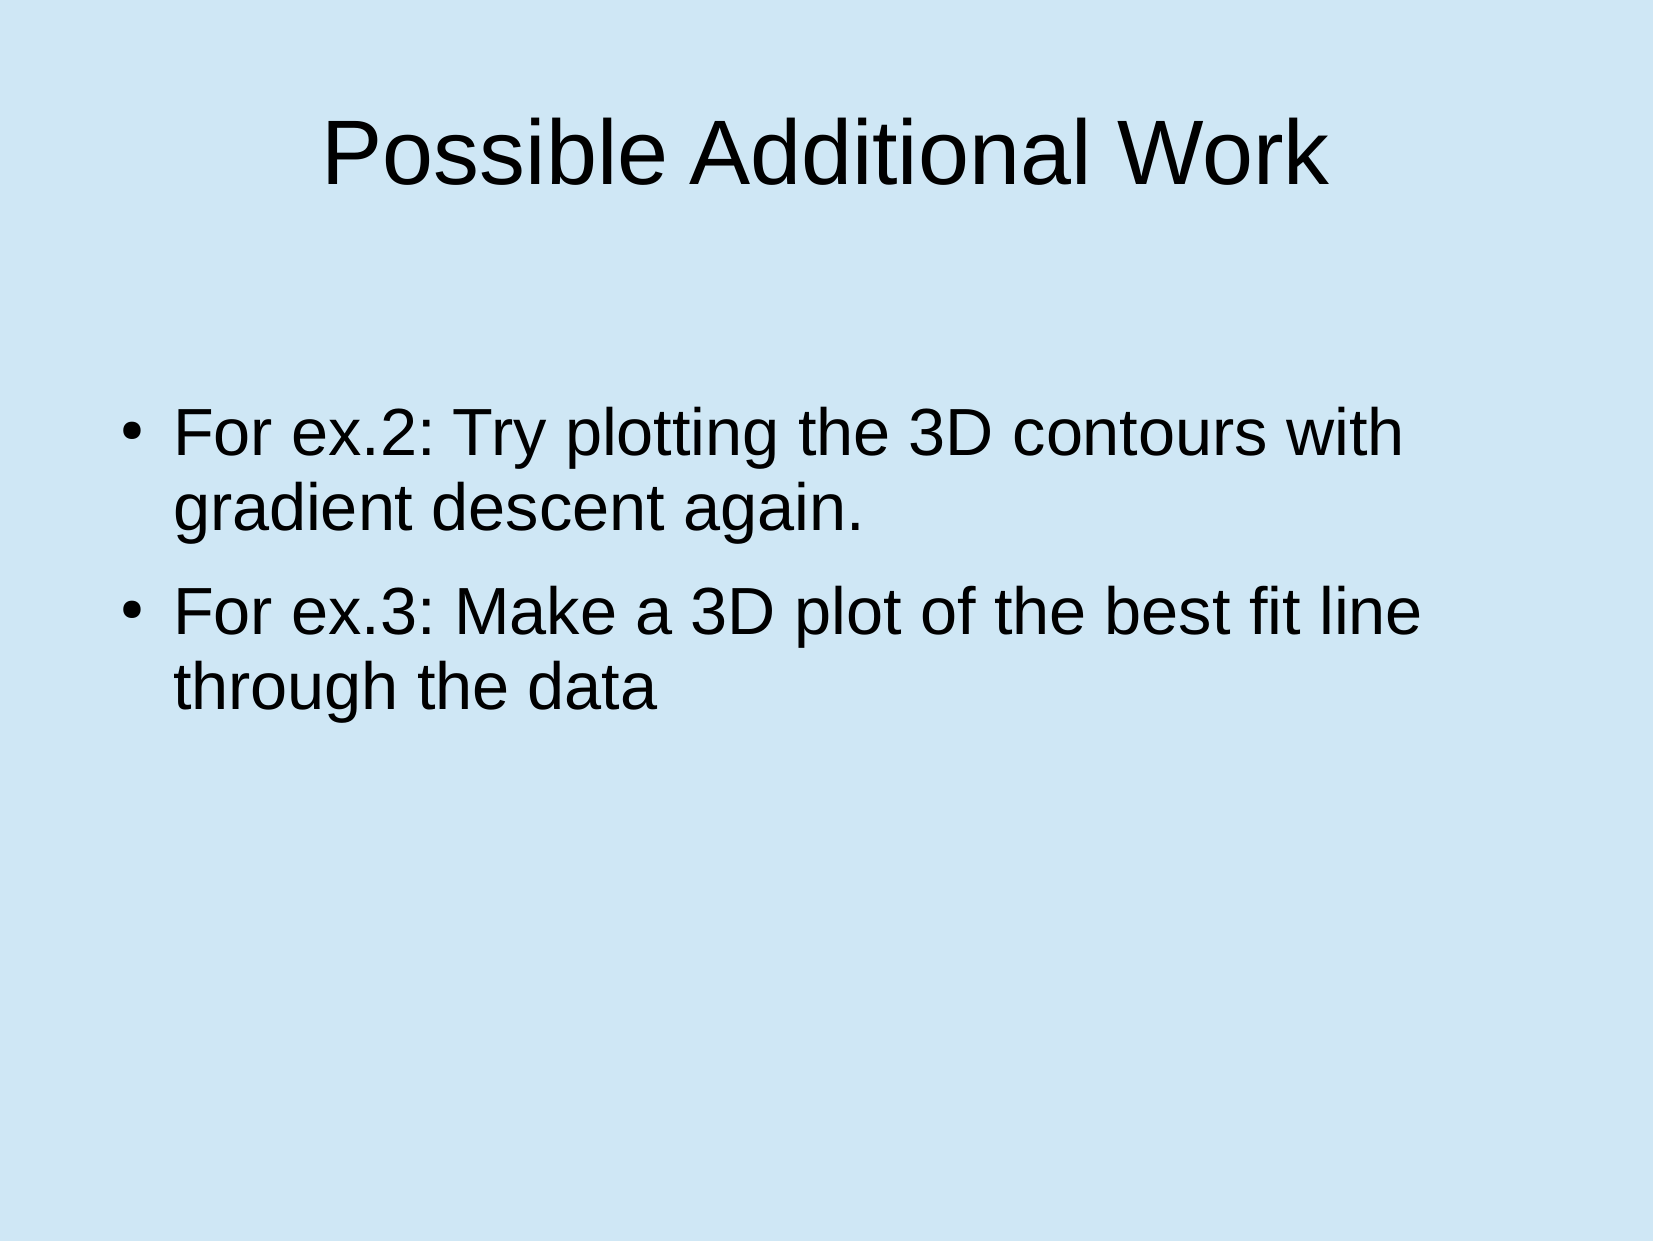

# Possible Additional Work
For ex.2: Try plotting the 3D contours with gradient descent again.
For ex.3: Make a 3D plot of the best fit line through the data